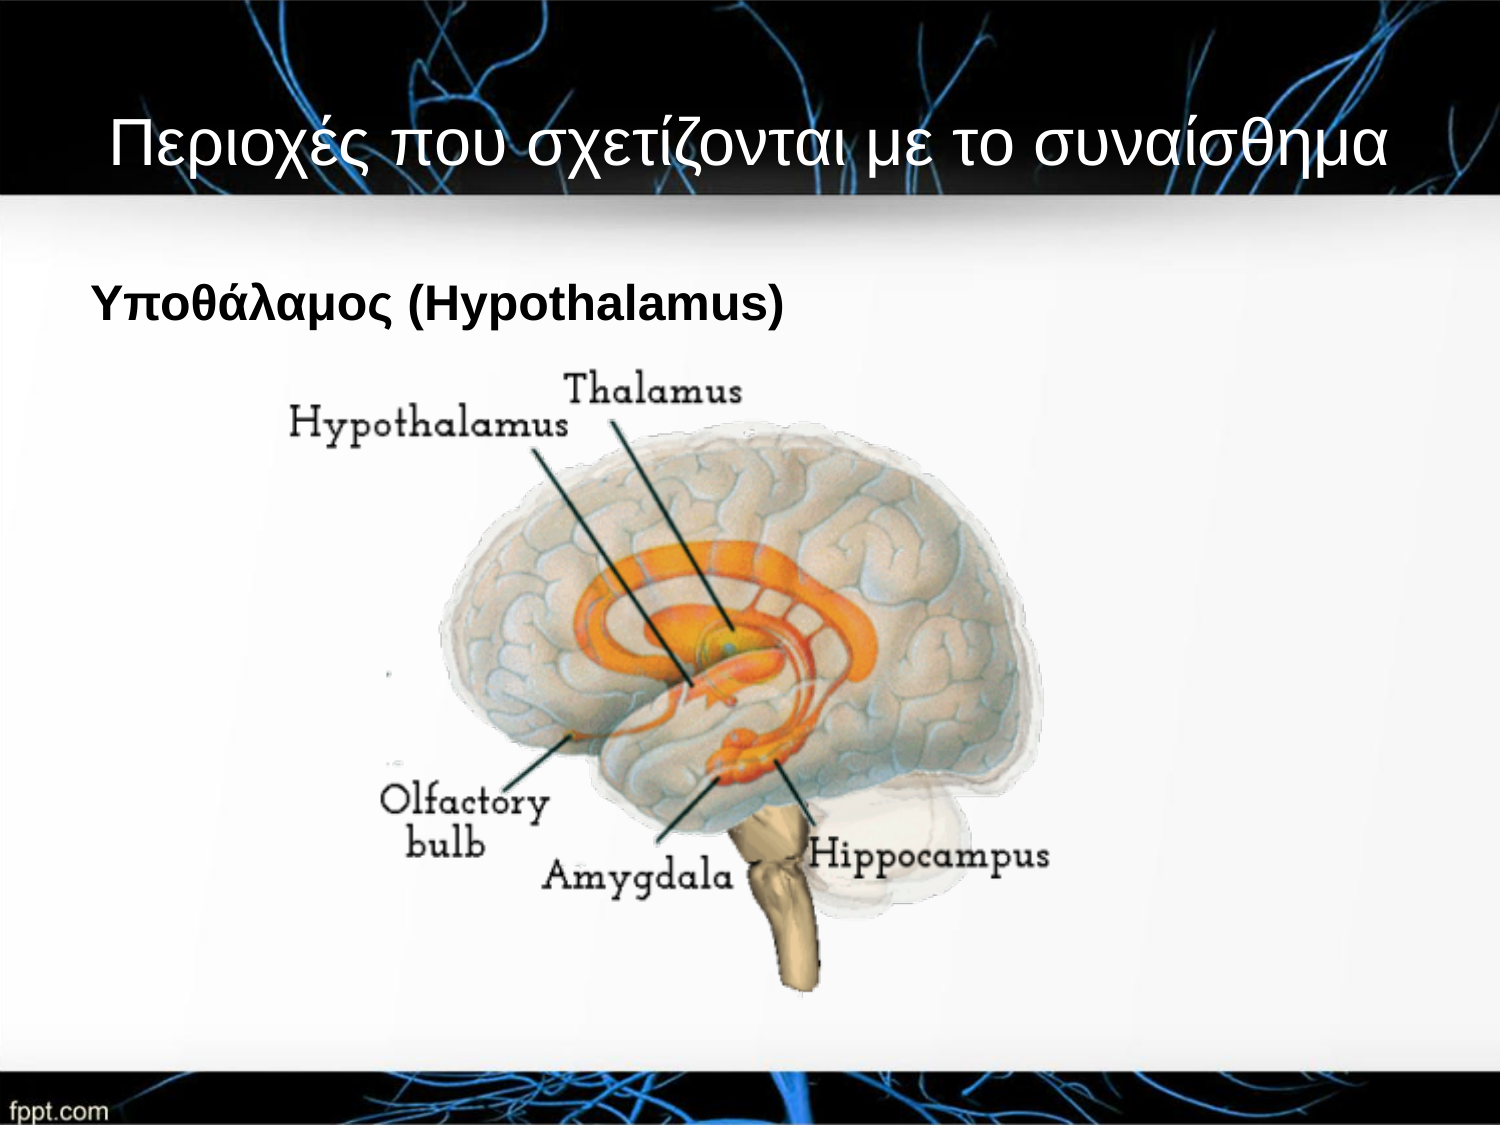

# Περιοχές που σχετίζονται με το συναίσθημα
Υποθάλαμος (Hypothalamus)